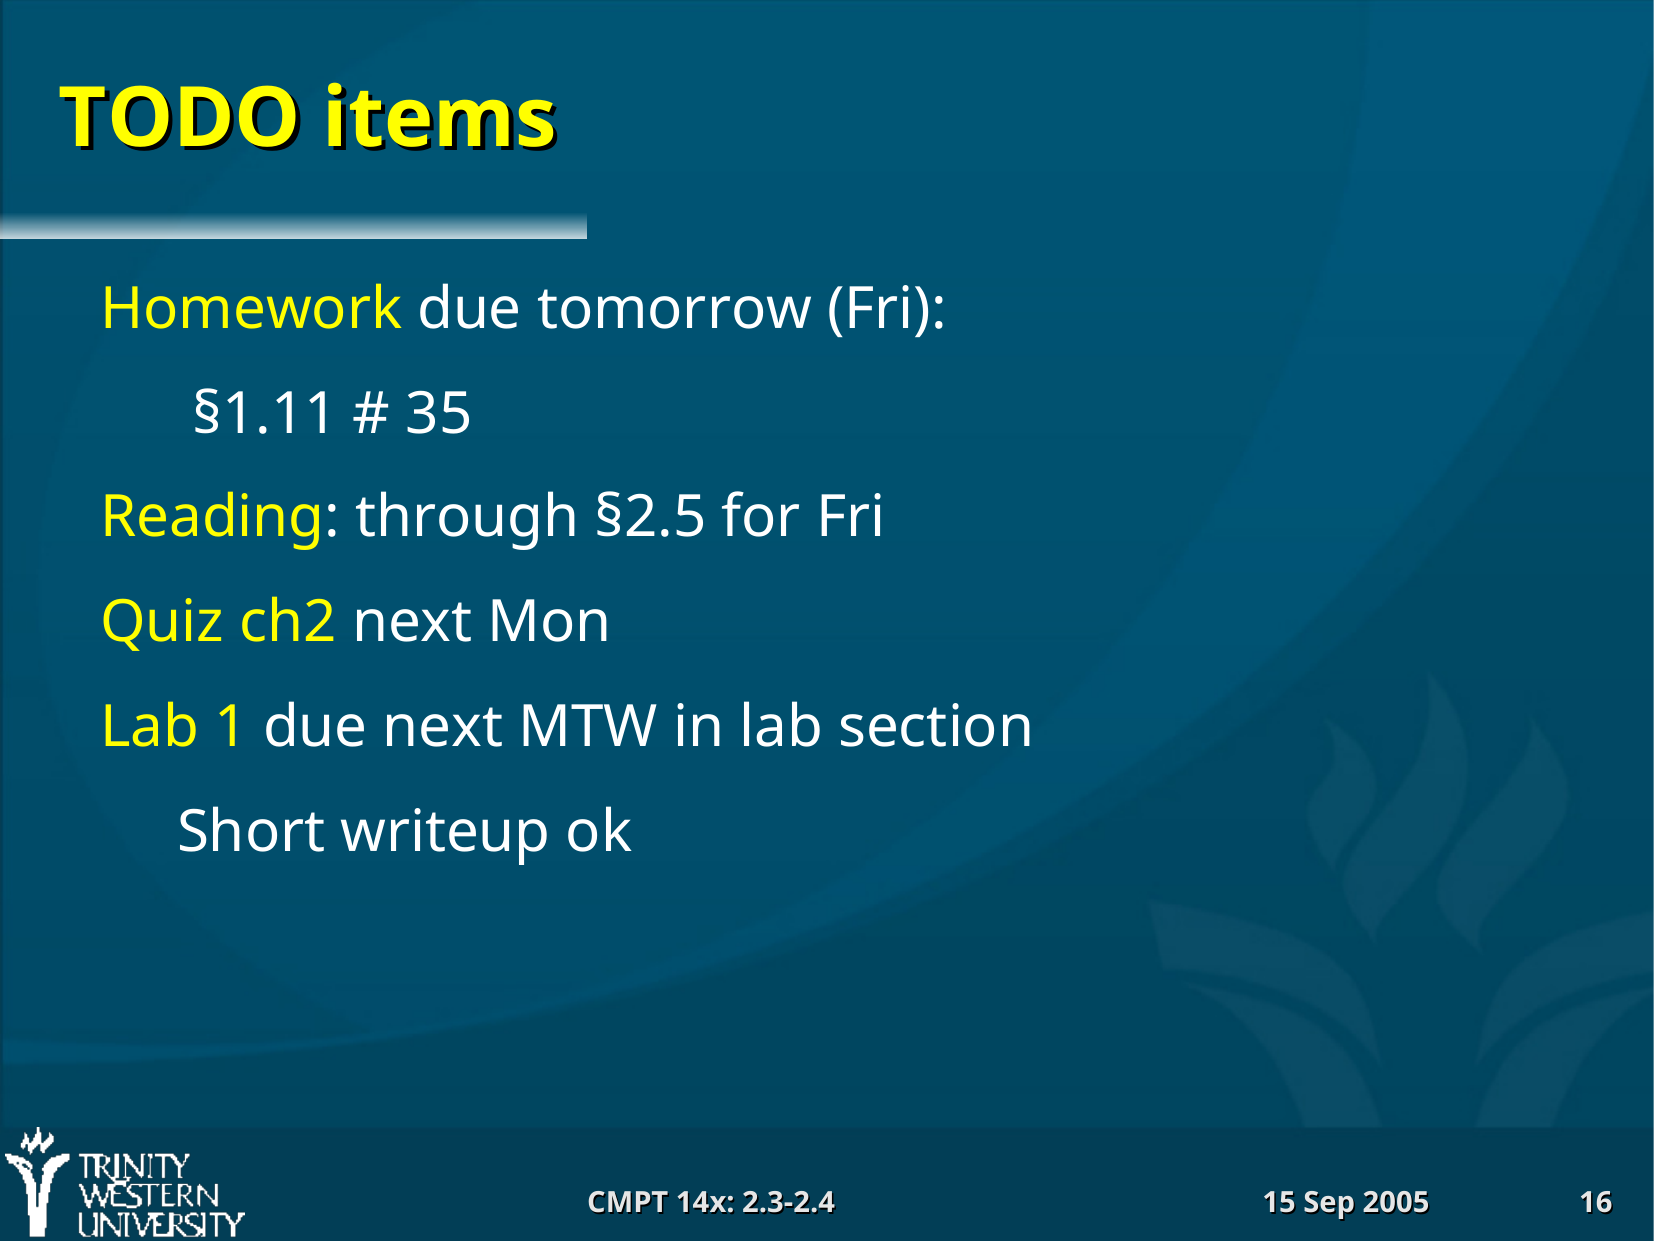

# TODO items
Homework due tomorrow (Fri):
 §1.11 # 35
Reading: through §2.5 for Fri
Quiz ch2 next Mon
Lab 1 due next MTW in lab section
Short writeup ok
CMPT 14x: 2.3-2.4
15 Sep 2005
16